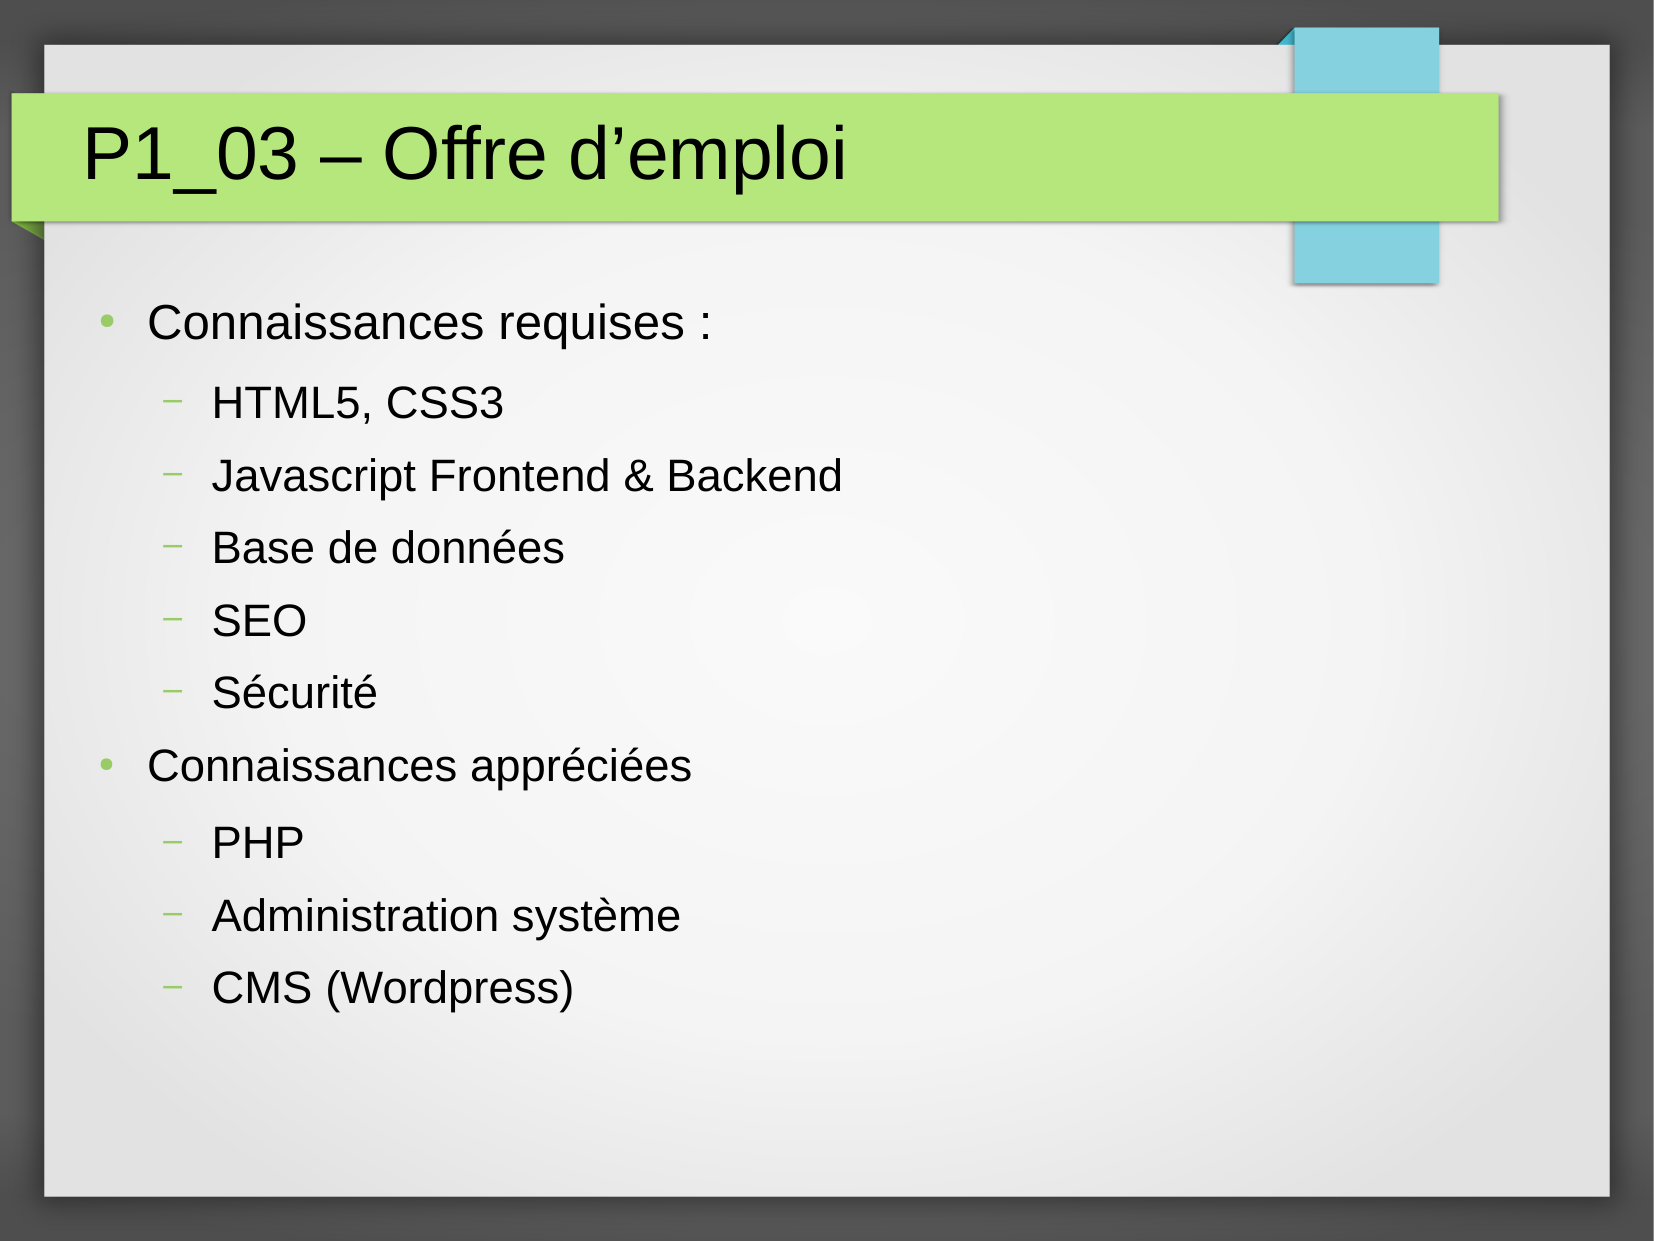

# P1_03 – Offre d’emploi
Connaissances requises :
HTML5, CSS3
Javascript Frontend & Backend
Base de données
SEO
Sécurité
Connaissances appréciées
PHP
Administration système
CMS (Wordpress)